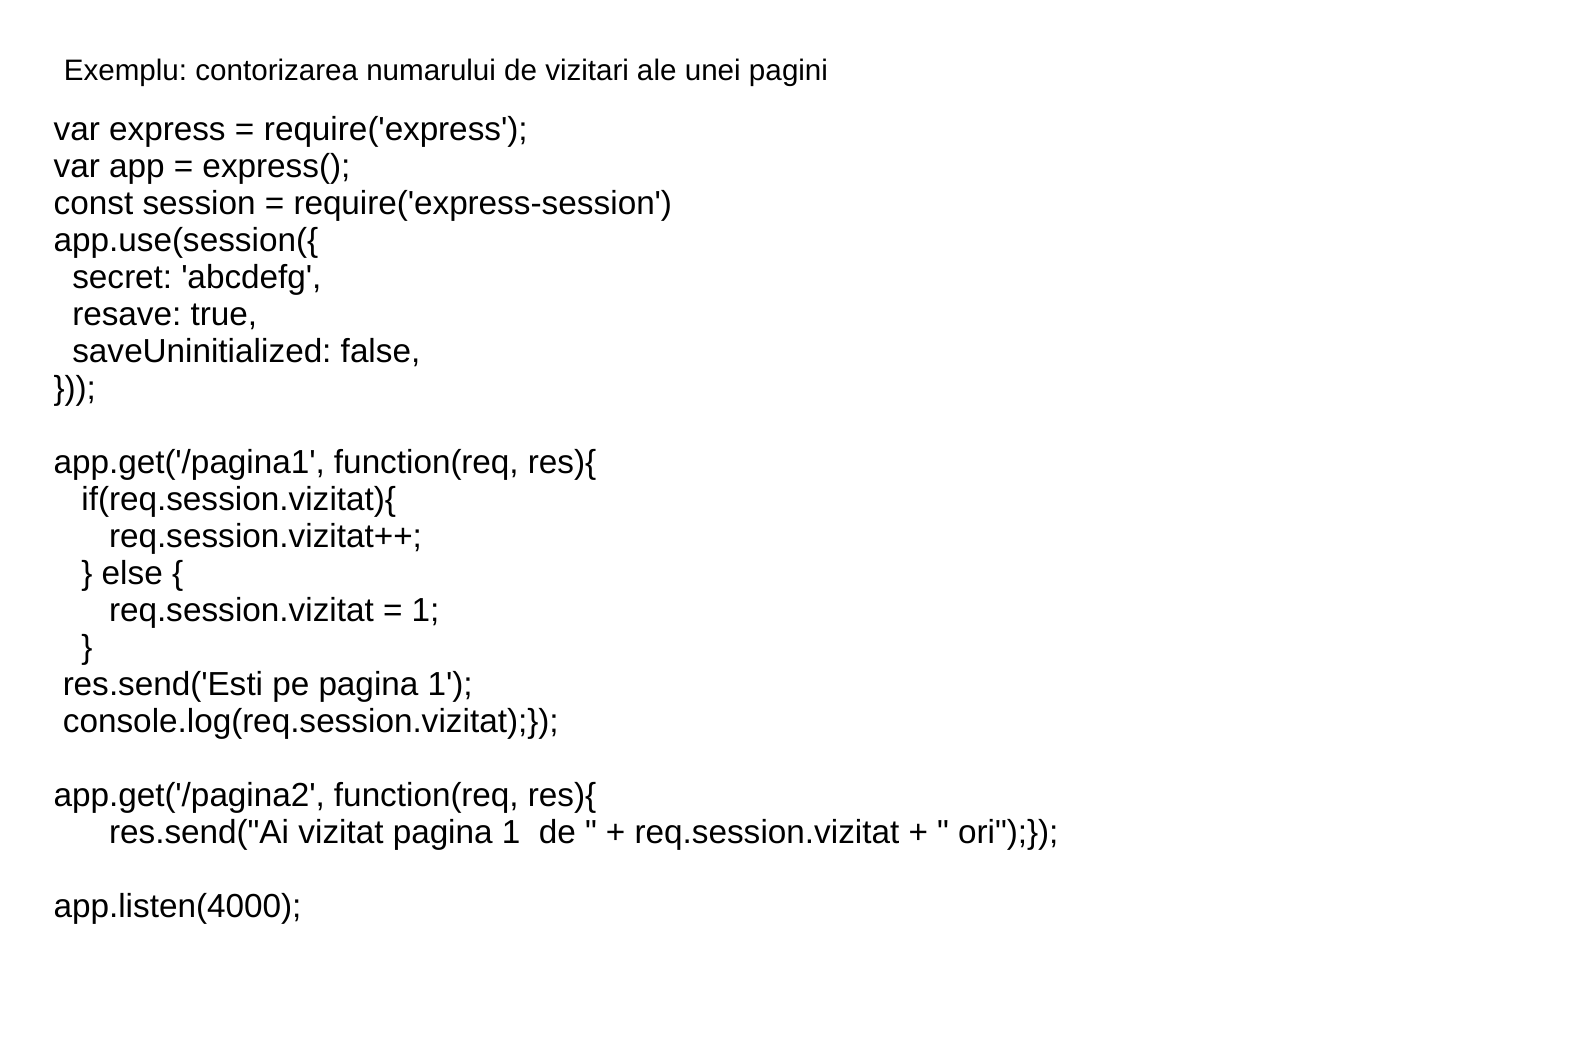

var express = require('express');
var app = express();
const session = require('express-session')
app.use(session({
 secret: 'abcdefg',
 resave: true,
 saveUninitialized: false,
}));
app.get('/pagina1', function(req, res){
 if(req.session.vizitat){
 req.session.vizitat++;
 } else {
 req.session.vizitat = 1;
 }
 res.send('Esti pe pagina 1');
 console.log(req.session.vizitat);});
app.get('/pagina2', function(req, res){
 res.send("Ai vizitat pagina 1 de " + req.session.vizitat + " ori");});
app.listen(4000);
Exemplu: contorizarea numarului de vizitari ale unei pagini